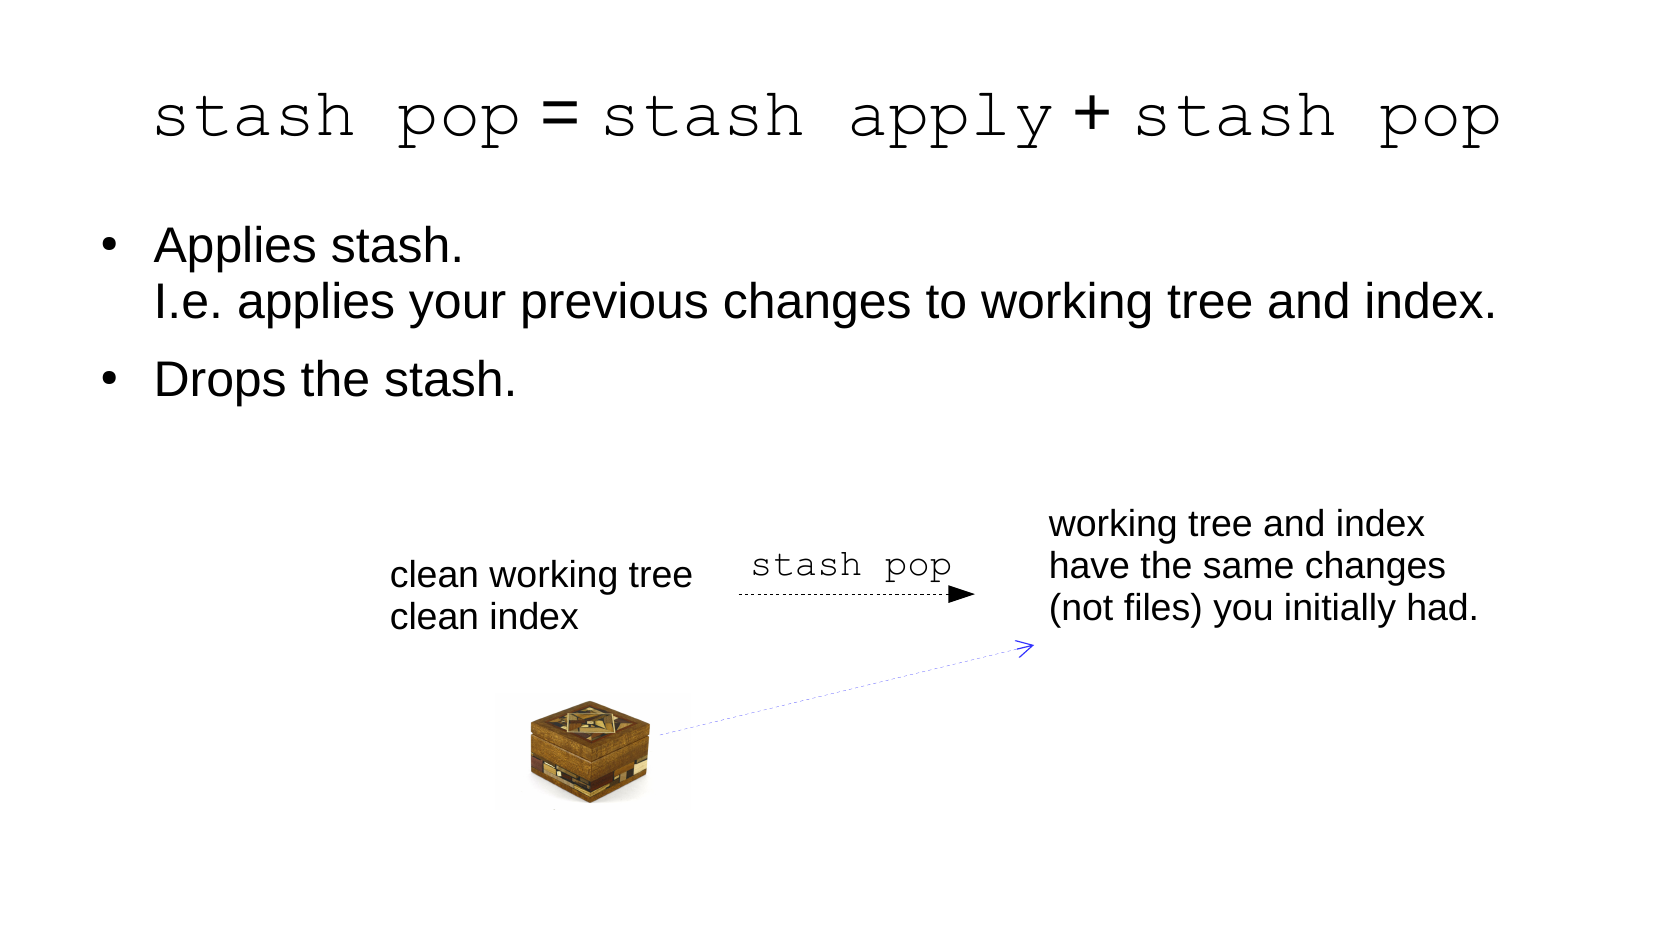

# stash pop = stash apply + stash pop
Applies stash.
I.e. applies your previous changes to working tree and index.
Drops the stash.
working tree and index
have the same changes
(not files) you initially had.
stash pop
clean working tree
clean index